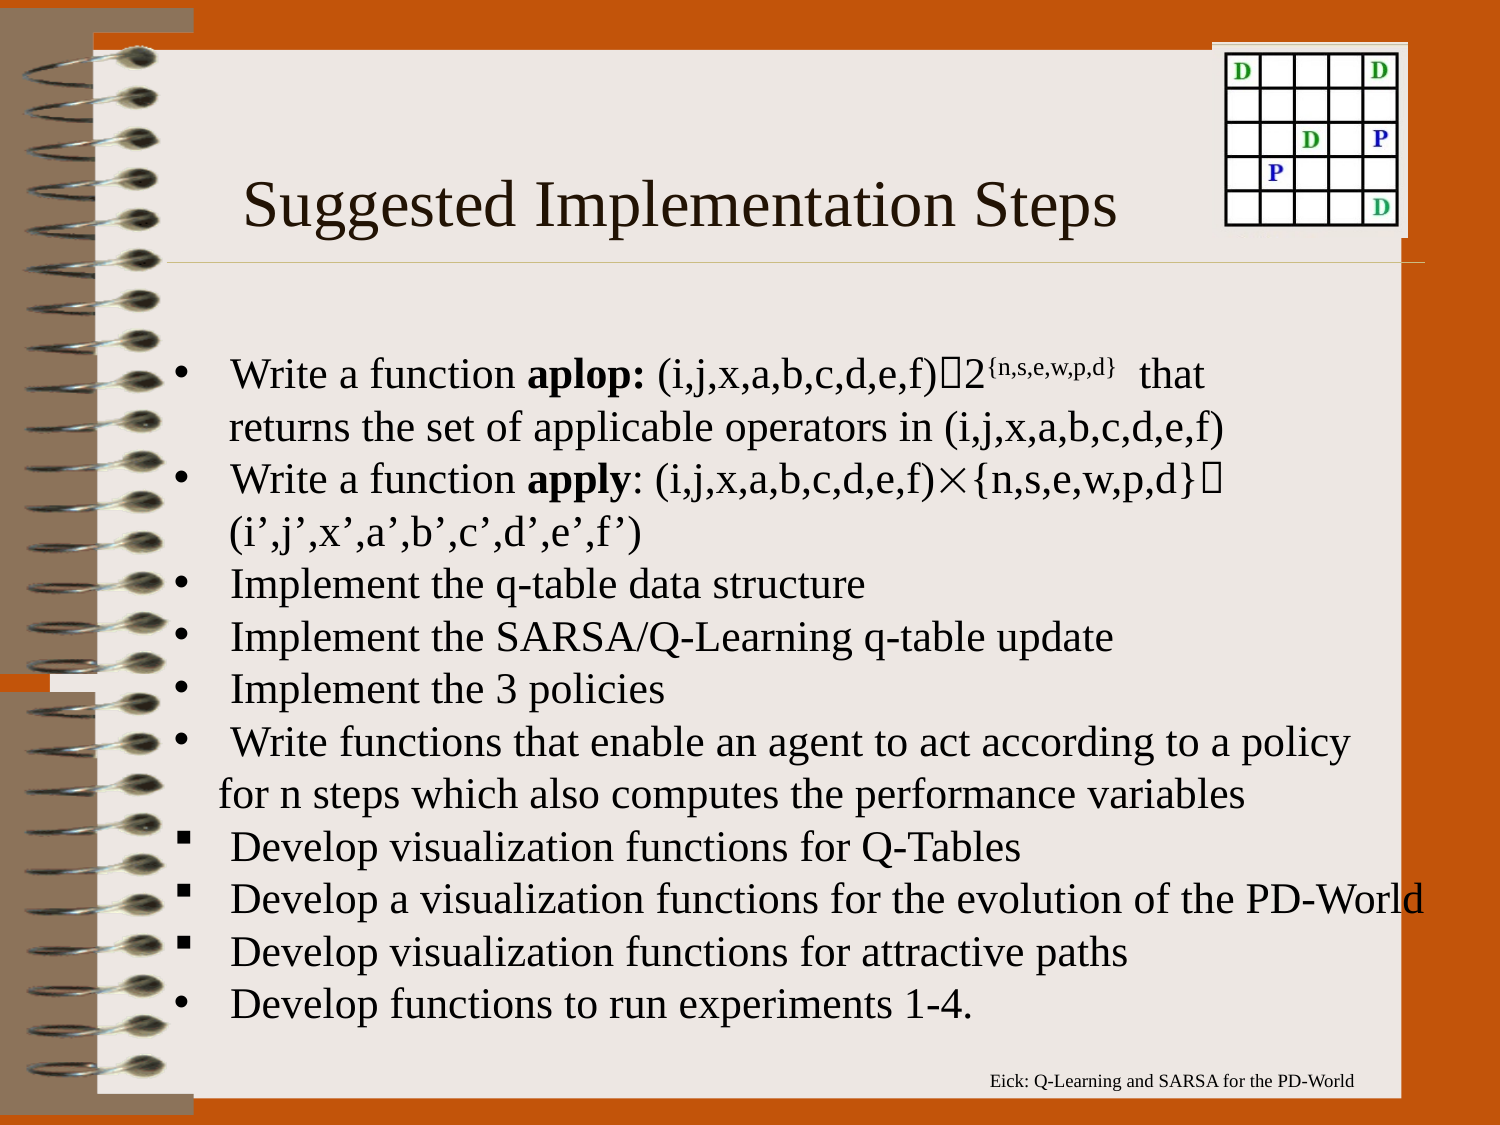

# Suggested Implementation Steps
Write a function aplop: (i,j,x,a,b,c,d,e,f)2{n,s,e,w,p,d} that
 returns the set of applicable operators in (i,j,x,a,b,c,d,e,f)
Write a function apply: (i,j,x,a,b,c,d,e,f){n,s,e,w,p,d}
 (i’,j’,x’,a’,b’,c’,d’,e’,f’)
Implement the q-table data structure
Implement the SARSA/Q-Learning q-table update
Implement the 3 policies
Write functions that enable an agent to act according to a policy
 for n steps which also computes the performance variables
Develop visualization functions for Q-Tables
Develop a visualization functions for the evolution of the PD-World
Develop visualization functions for attractive paths
Develop functions to run experiments 1-4.